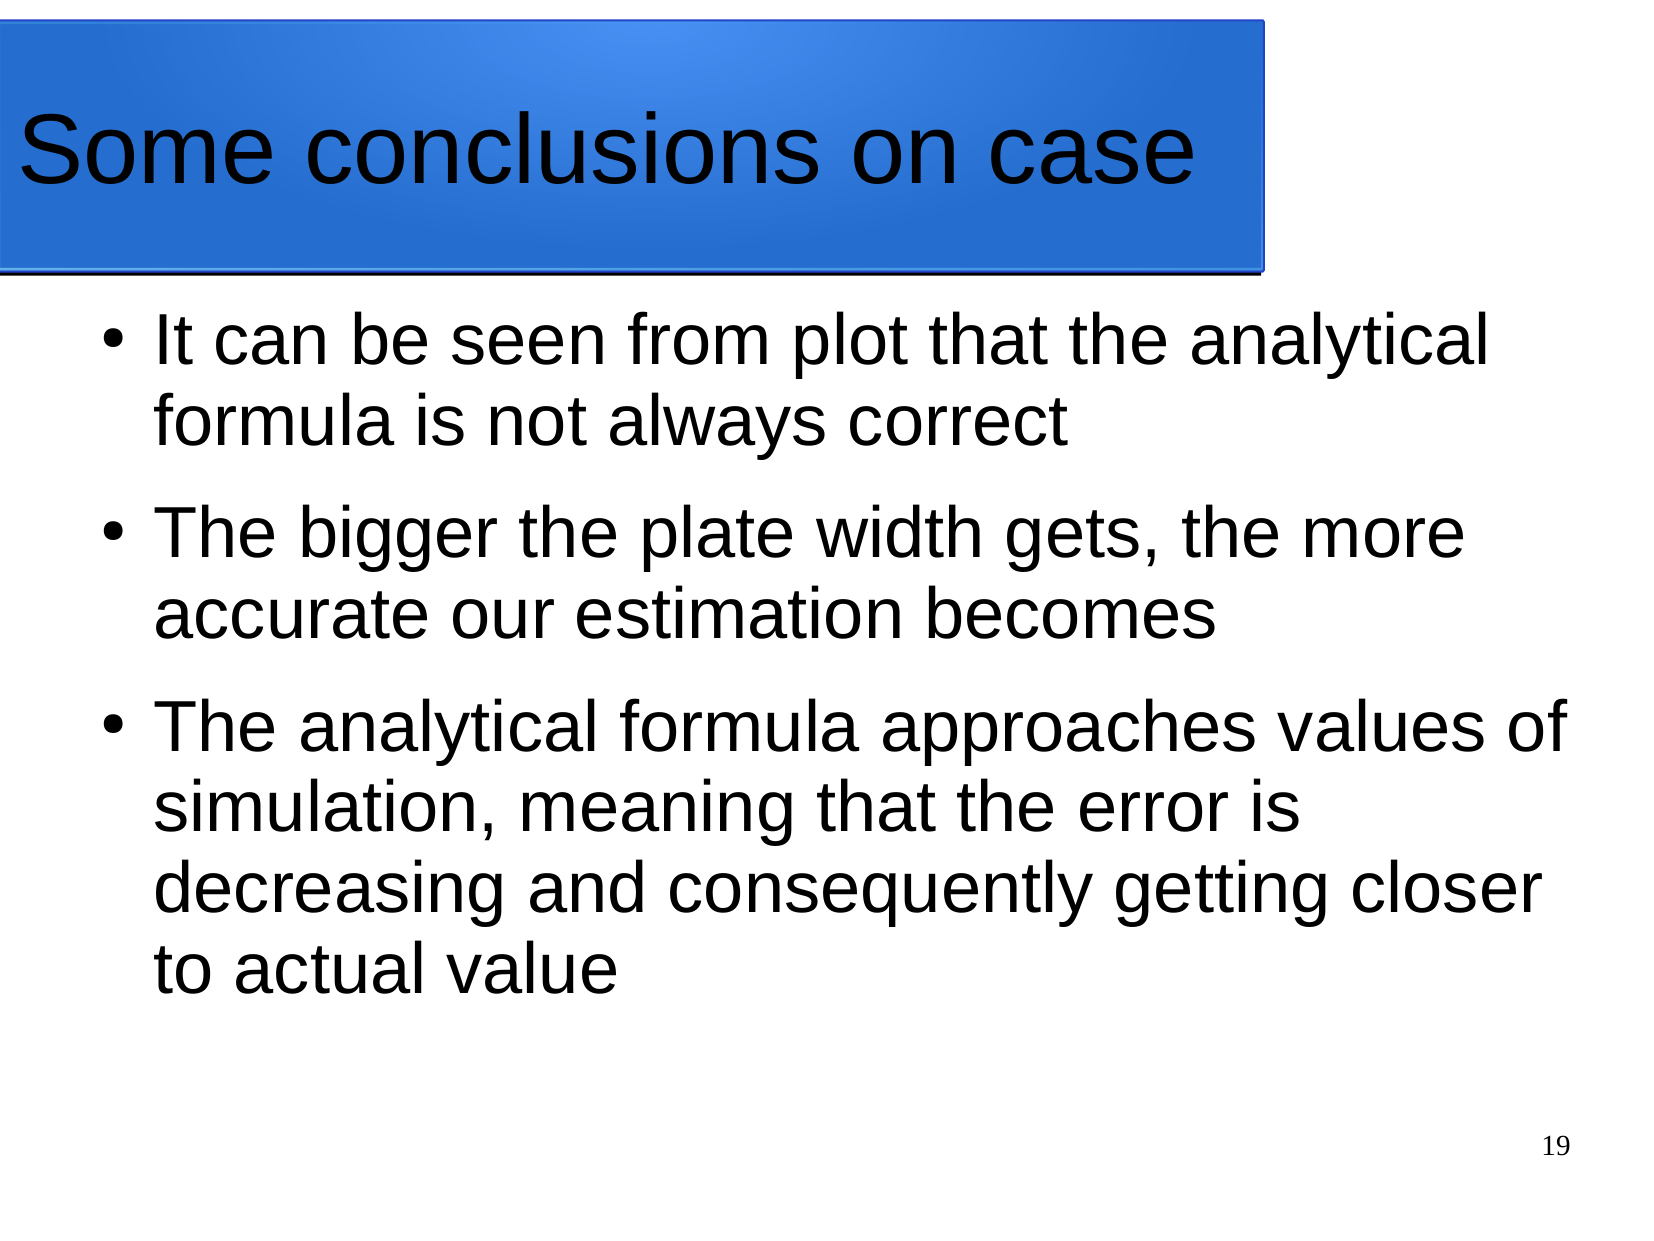

# Some conclusions on case
It can be seen from plot that the analytical formula is not always correct
The bigger the plate width gets, the more accurate our estimation becomes
The analytical formula approaches values of simulation, meaning that the error is decreasing and consequently getting closer to actual value
19